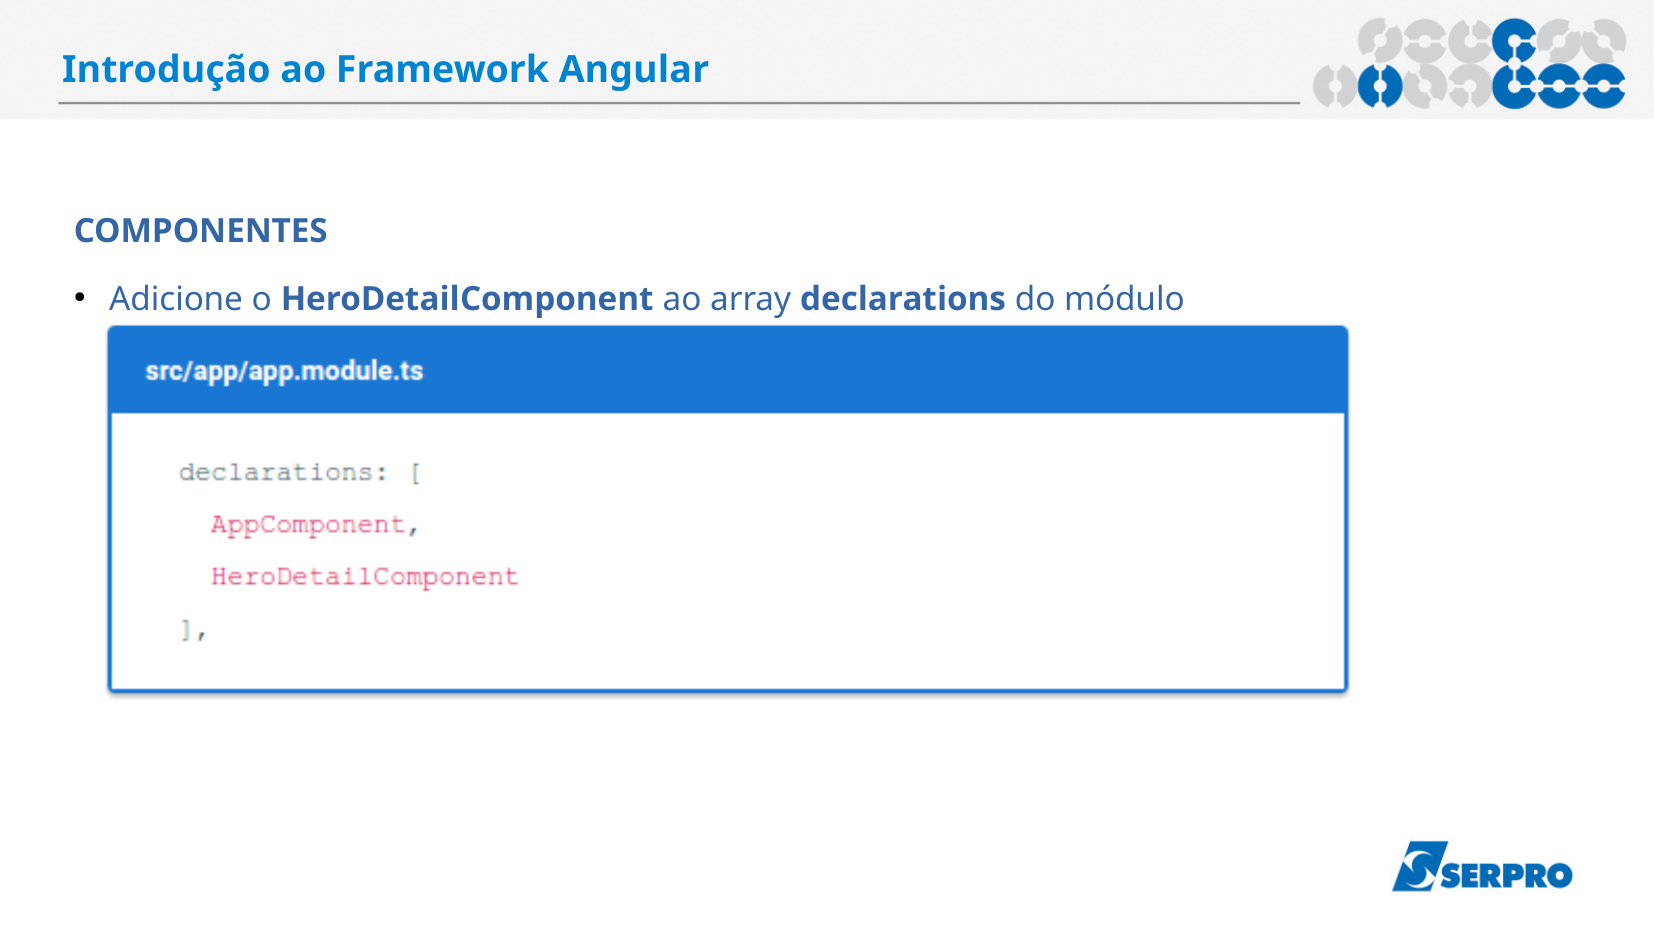

Introdução ao Framework Angular
COMPONENTES
Adicione o HeroDetailComponent ao array declarations do módulo